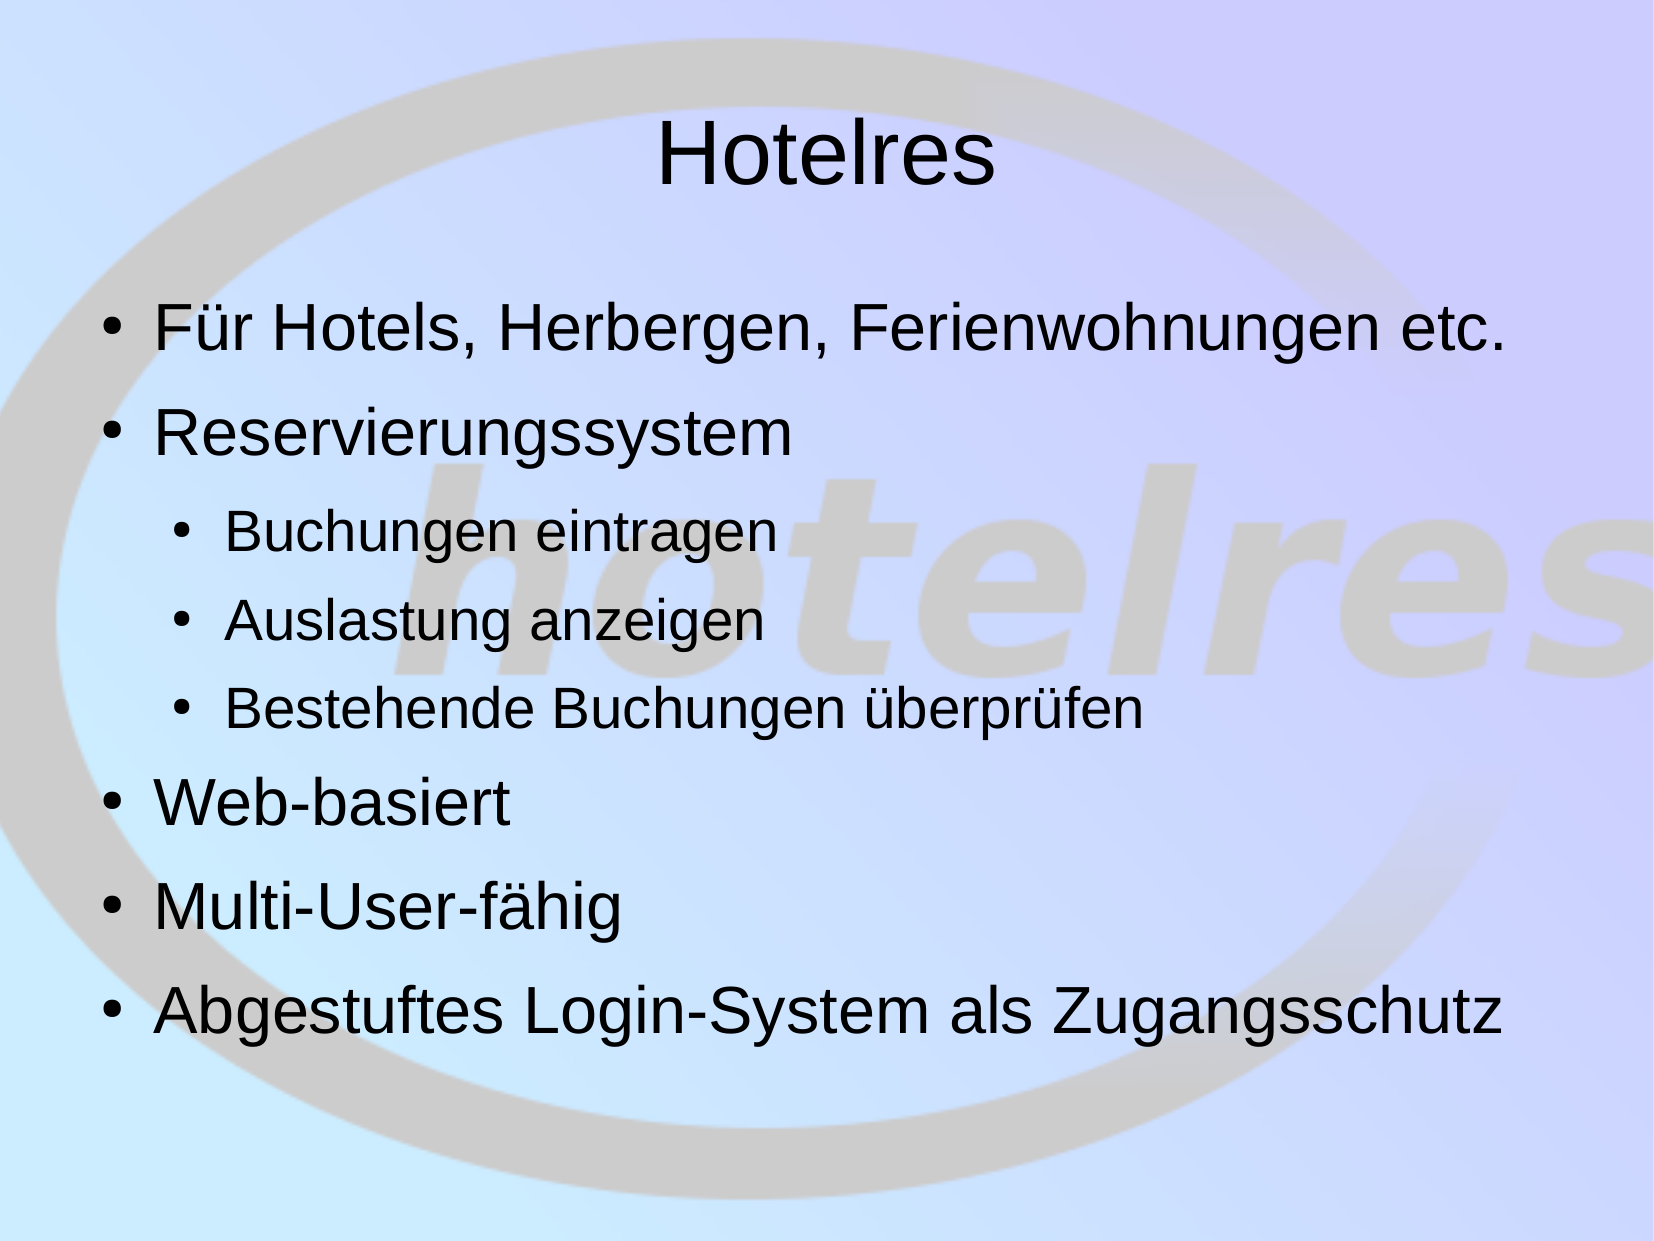

# Hotelres
Für Hotels, Herbergen, Ferienwohnungen etc.
Reservierungssystem
Buchungen eintragen
Auslastung anzeigen
Bestehende Buchungen überprüfen
Web-basiert
Multi-User-fähig
Abgestuftes Login-System als Zugangsschutz